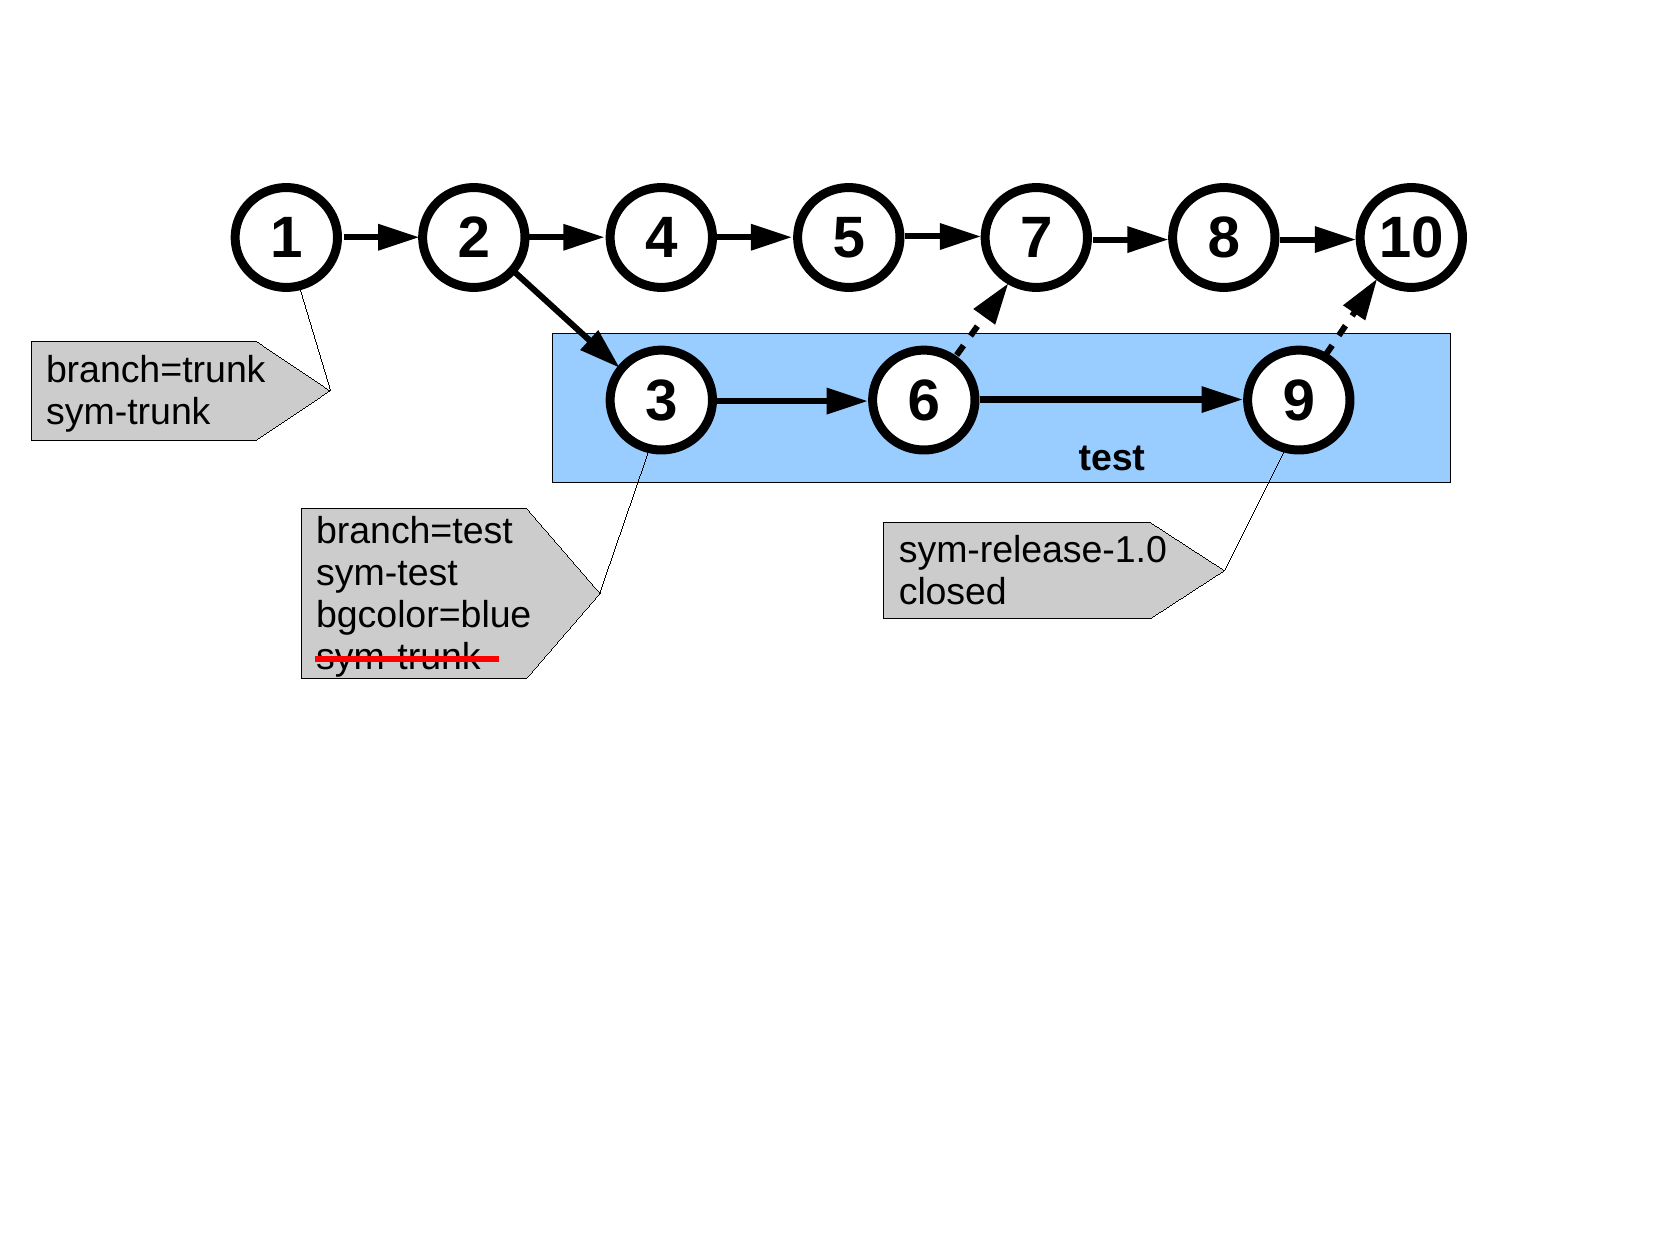

1
2
4
5
7
8
10
branch=trunk
sym-trunk
3
6
9
test
branch=test
sym-test
bgcolor=blue
sym-trunk
sym-release-1.0
closed